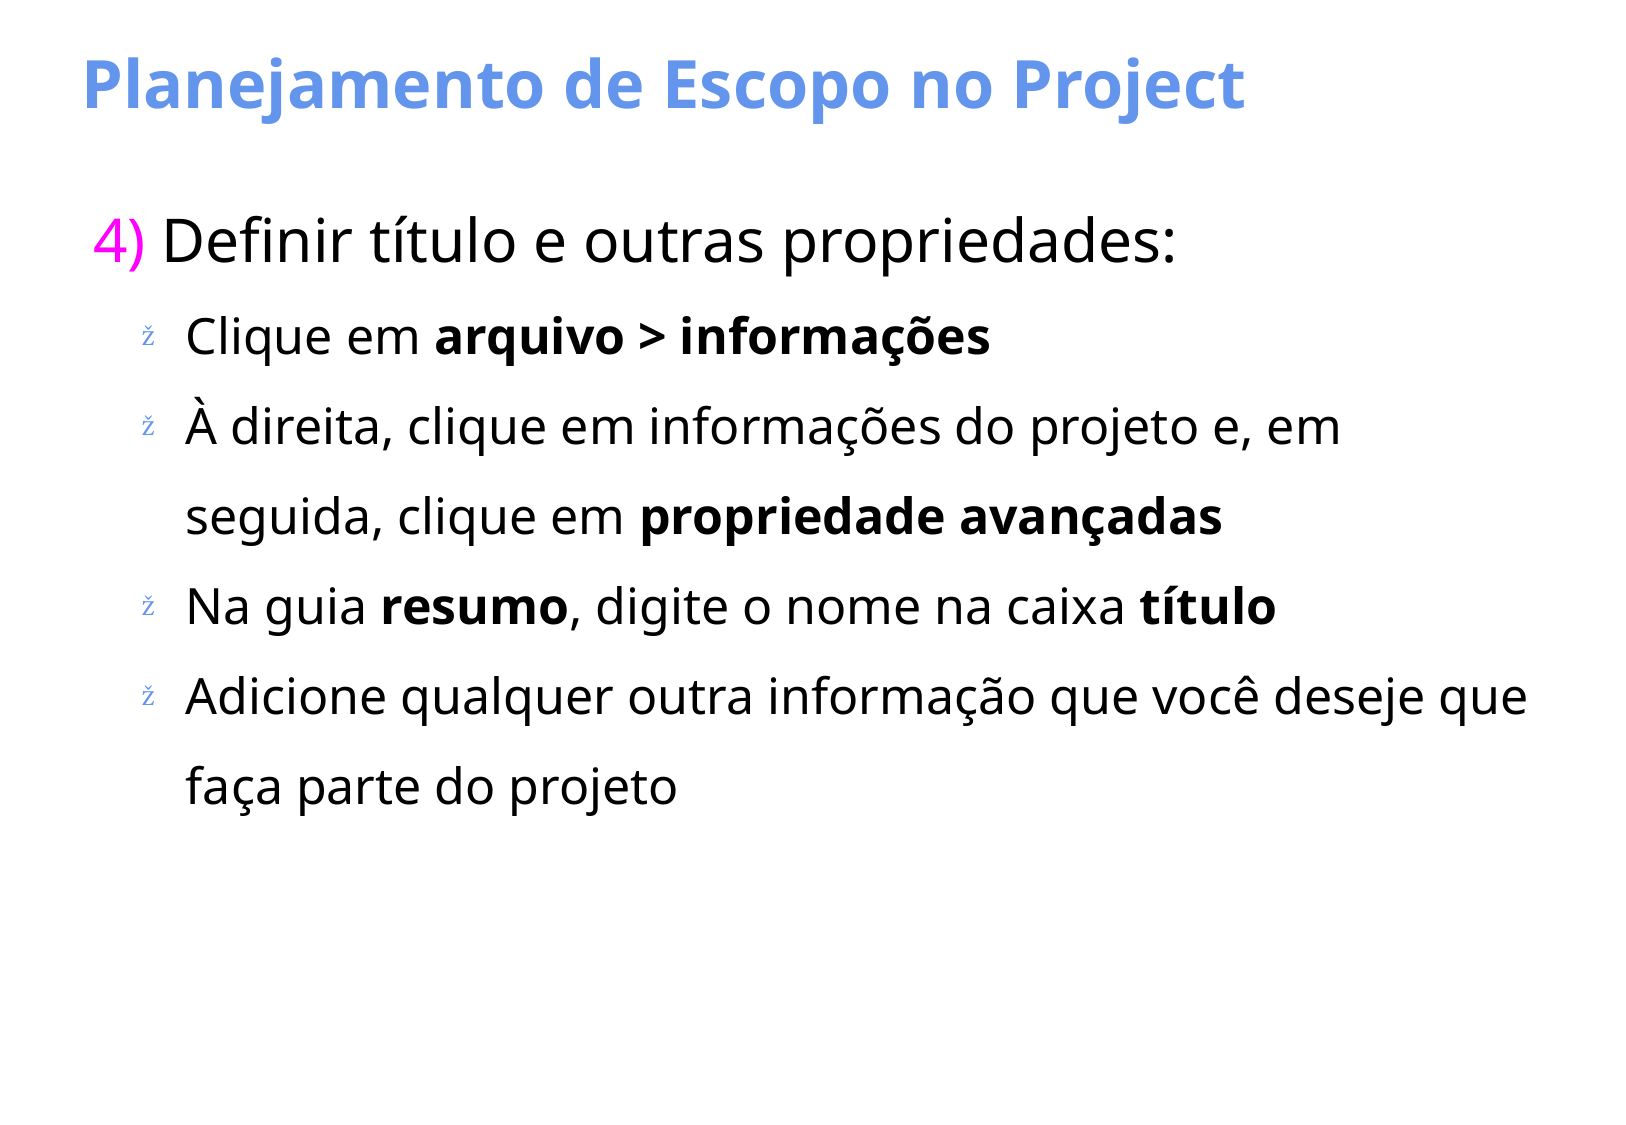

# Planejamento de Escopo no Project
 Definir título e outras propriedades:
Clique em arquivo > informações
À direita, clique em informações do projeto e, em seguida, clique em propriedade avançadas
Na guia resumo, digite o nome na caixa título
Adicione qualquer outra informação que você deseje que faça parte do projeto